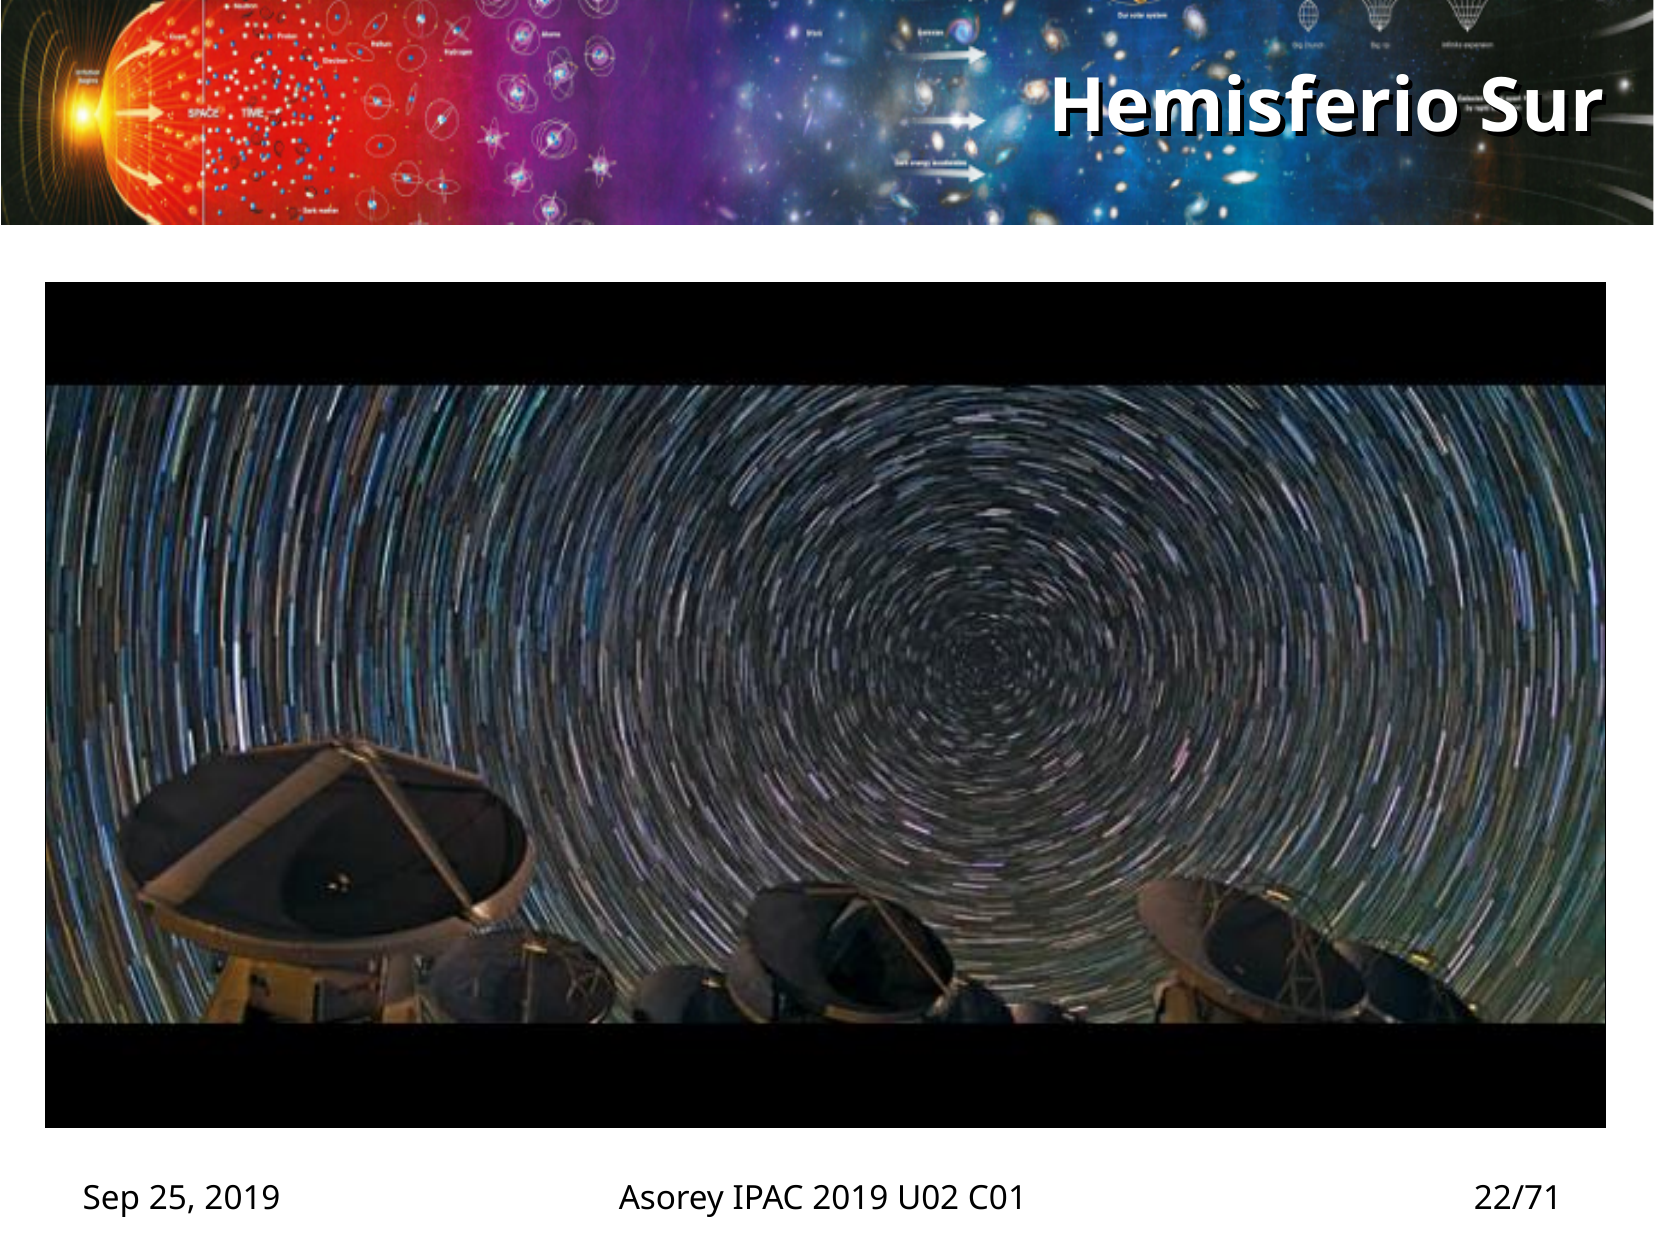

# Hemisferio Sur
Sep 25, 2019
Asorey IPAC 2019 U02 C01
22